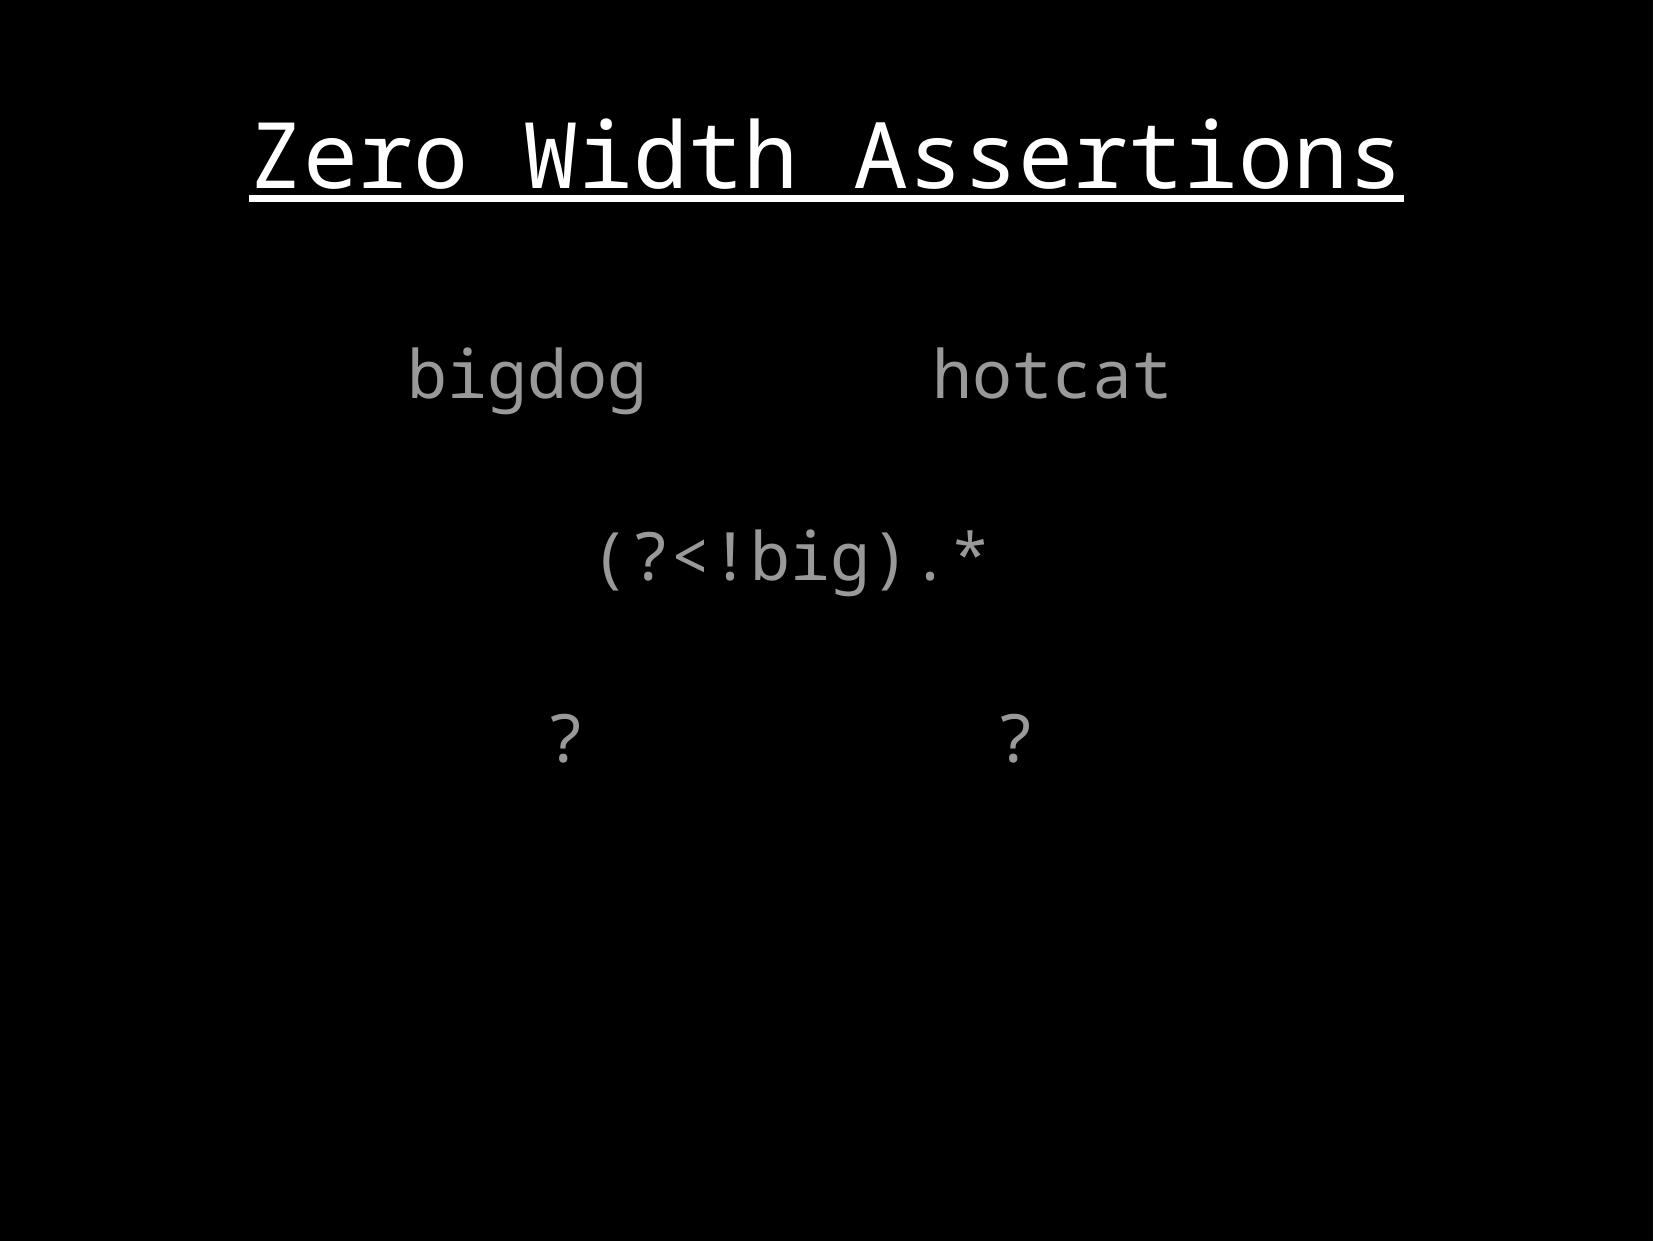

# Zero Width Assertions
bigdog				hotcat
(?<!big).*
?						?